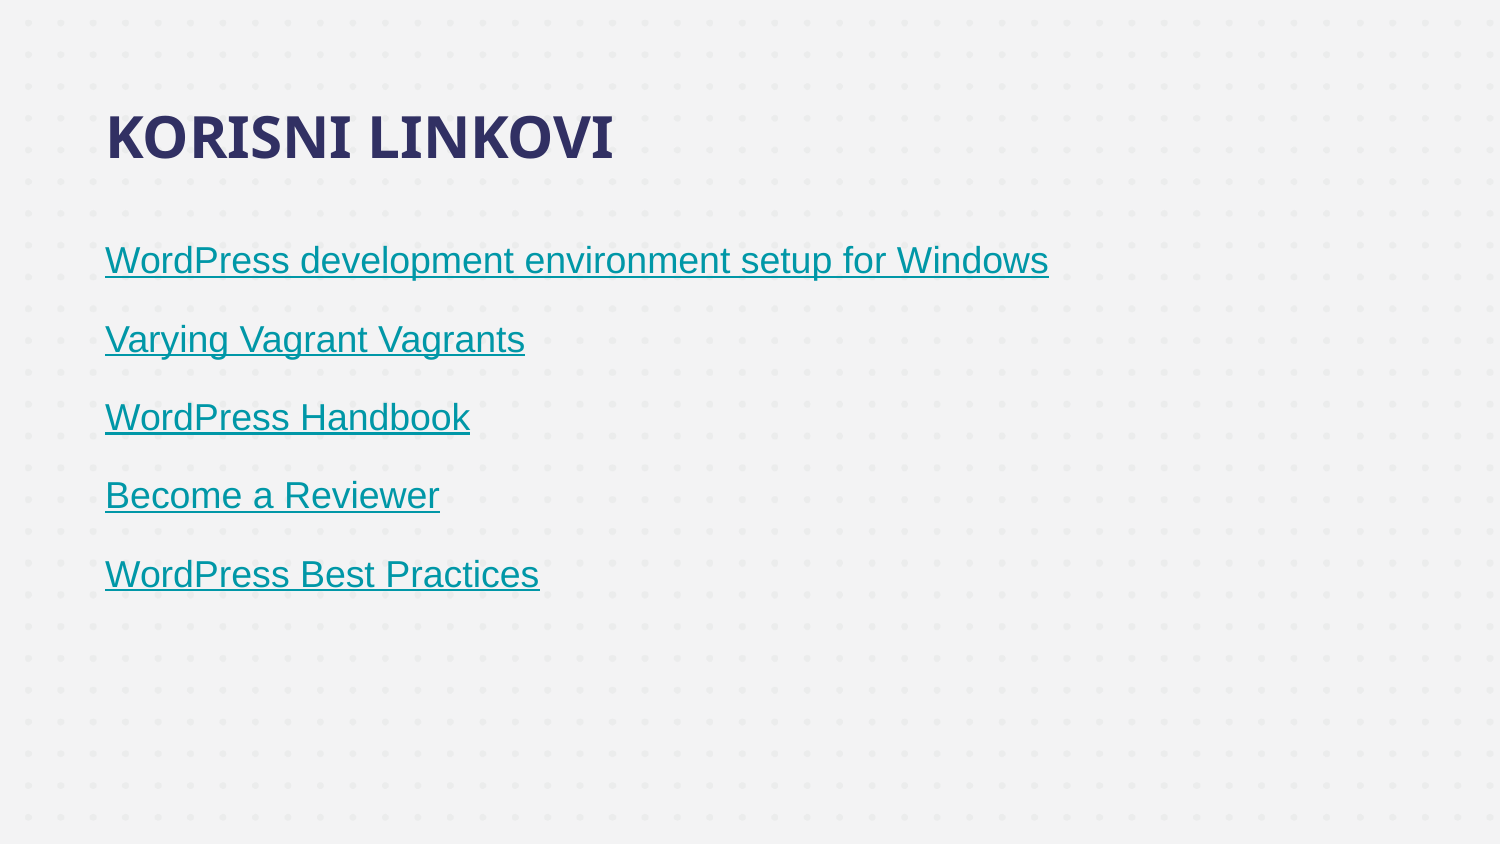

KORISNI LINKOVI
# WordPress development environment setup for Windows
Varying Vagrant Vagrants
WordPress Handbook
Become a Reviewer
WordPress Best Practices